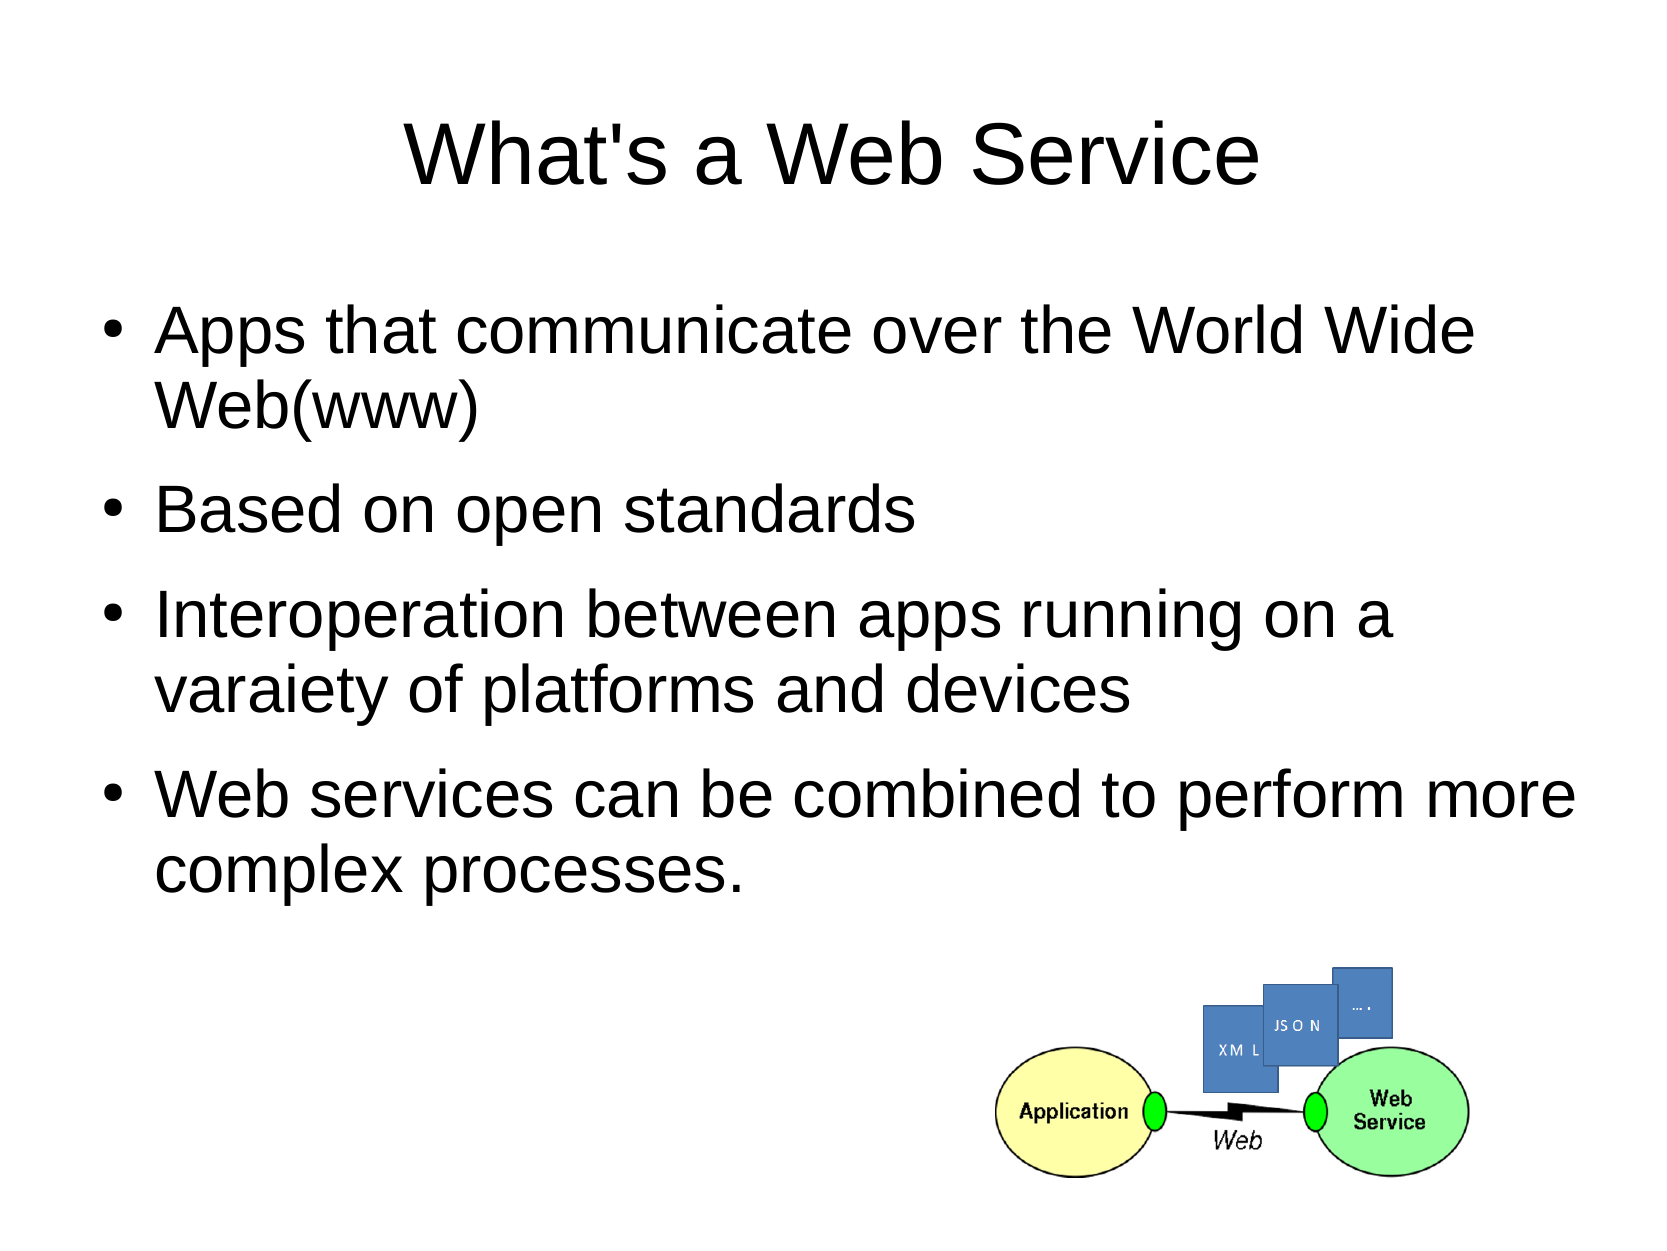

# What's a Web Service
Apps that communicate over the World Wide Web(www)
Based on open standards
Interoperation between apps running on a varaiety of platforms and devices
Web services can be combined to perform more complex processes.